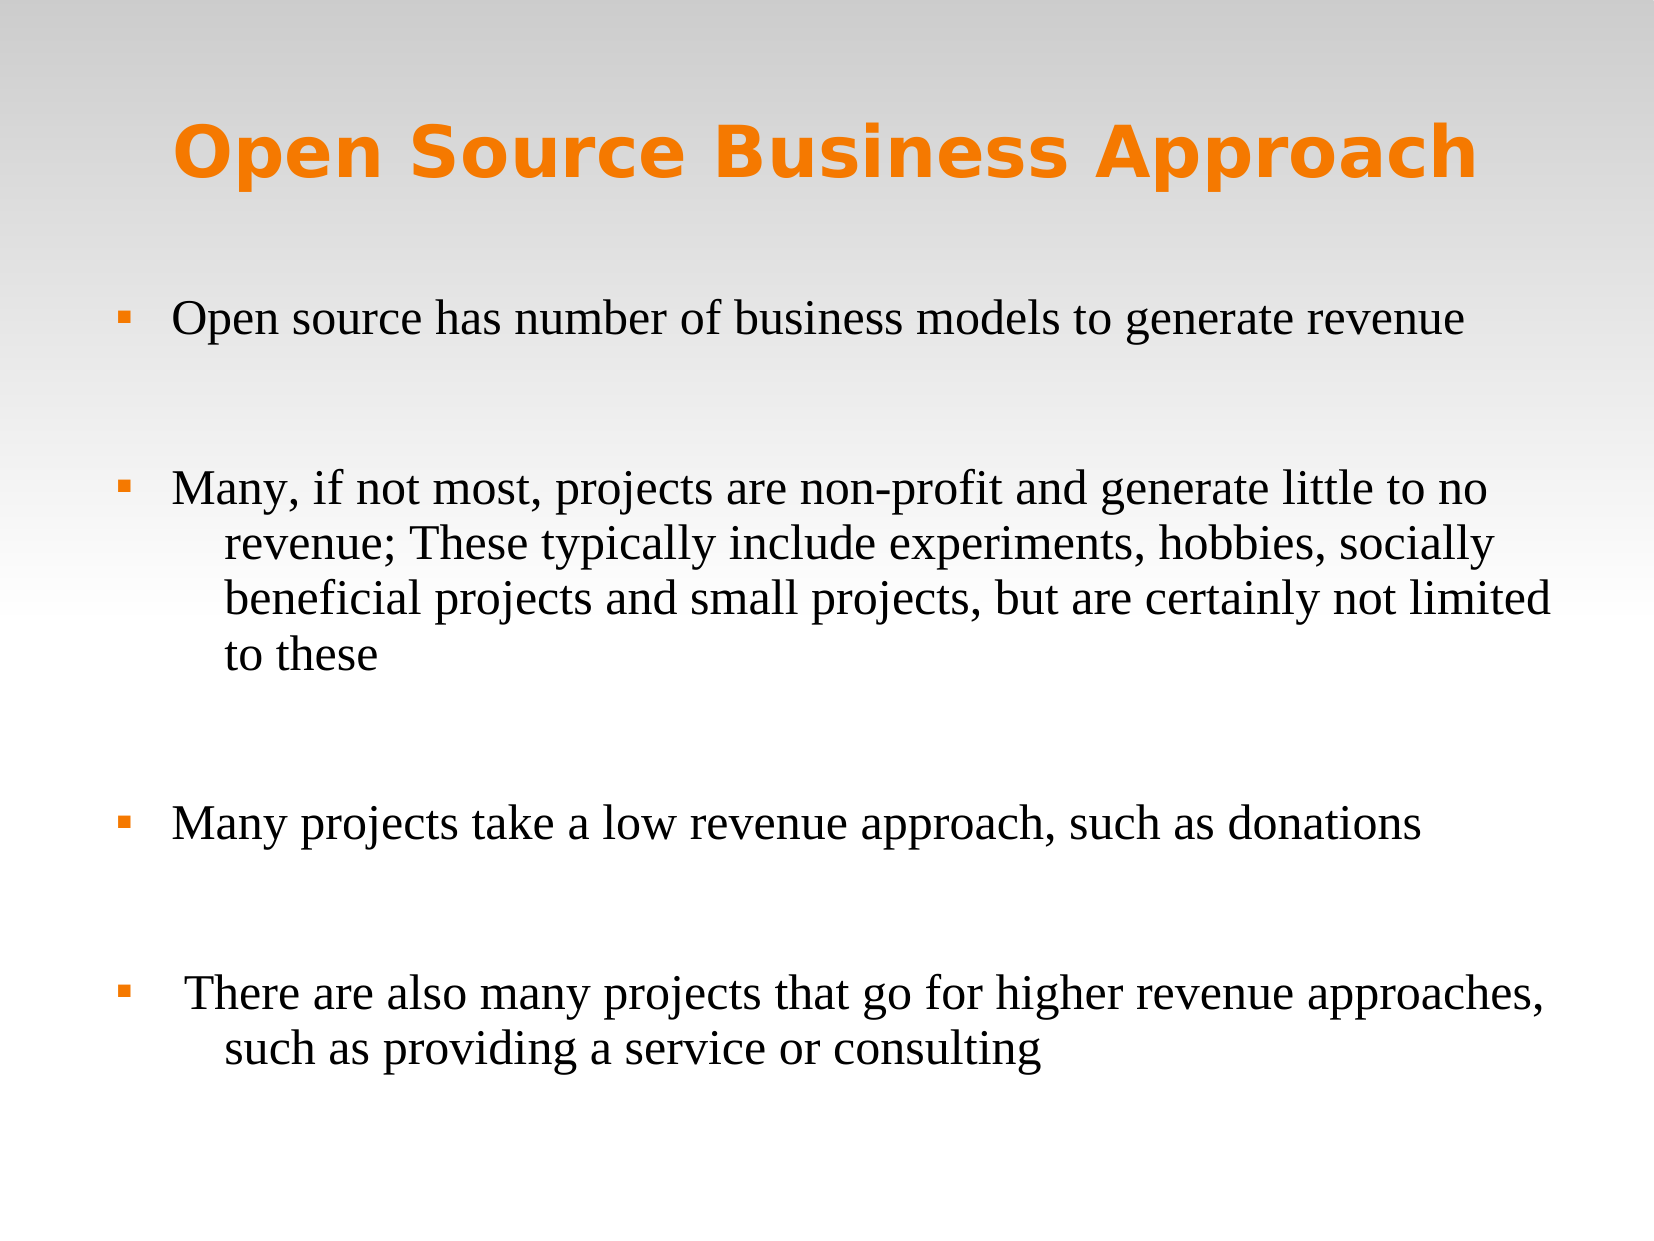

# Open Source Business Approach
Open source has number of business models to generate revenue
Many, if not most, projects are non-profit and generate little to no revenue; These typically include experiments, hobbies, socially beneficial projects and small projects, but are certainly not limited to these
Many projects take a low revenue approach, such as donations
 There are also many projects that go for higher revenue approaches, such as providing a service or consulting